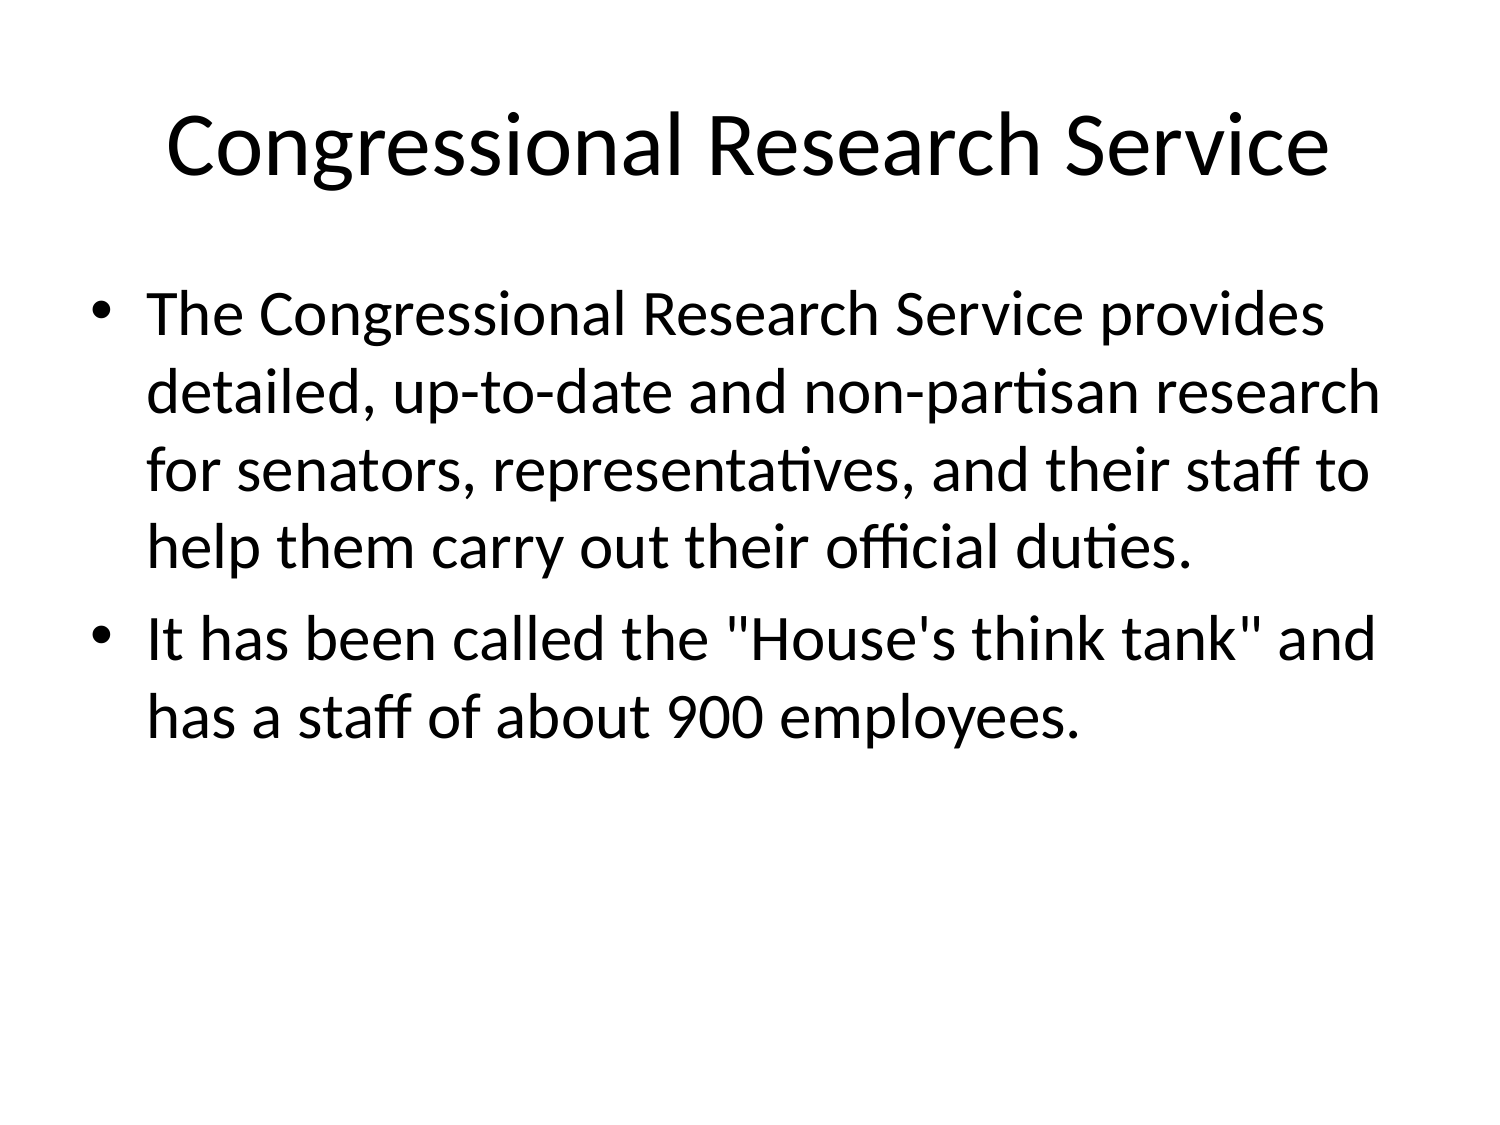

# Congressional Research Service
The Congressional Research Service provides detailed, up-to-date and non-partisan research for senators, representatives, and their staff to help them carry out their official duties.
It has been called the "House's think tank" and has a staff of about 900 employees.